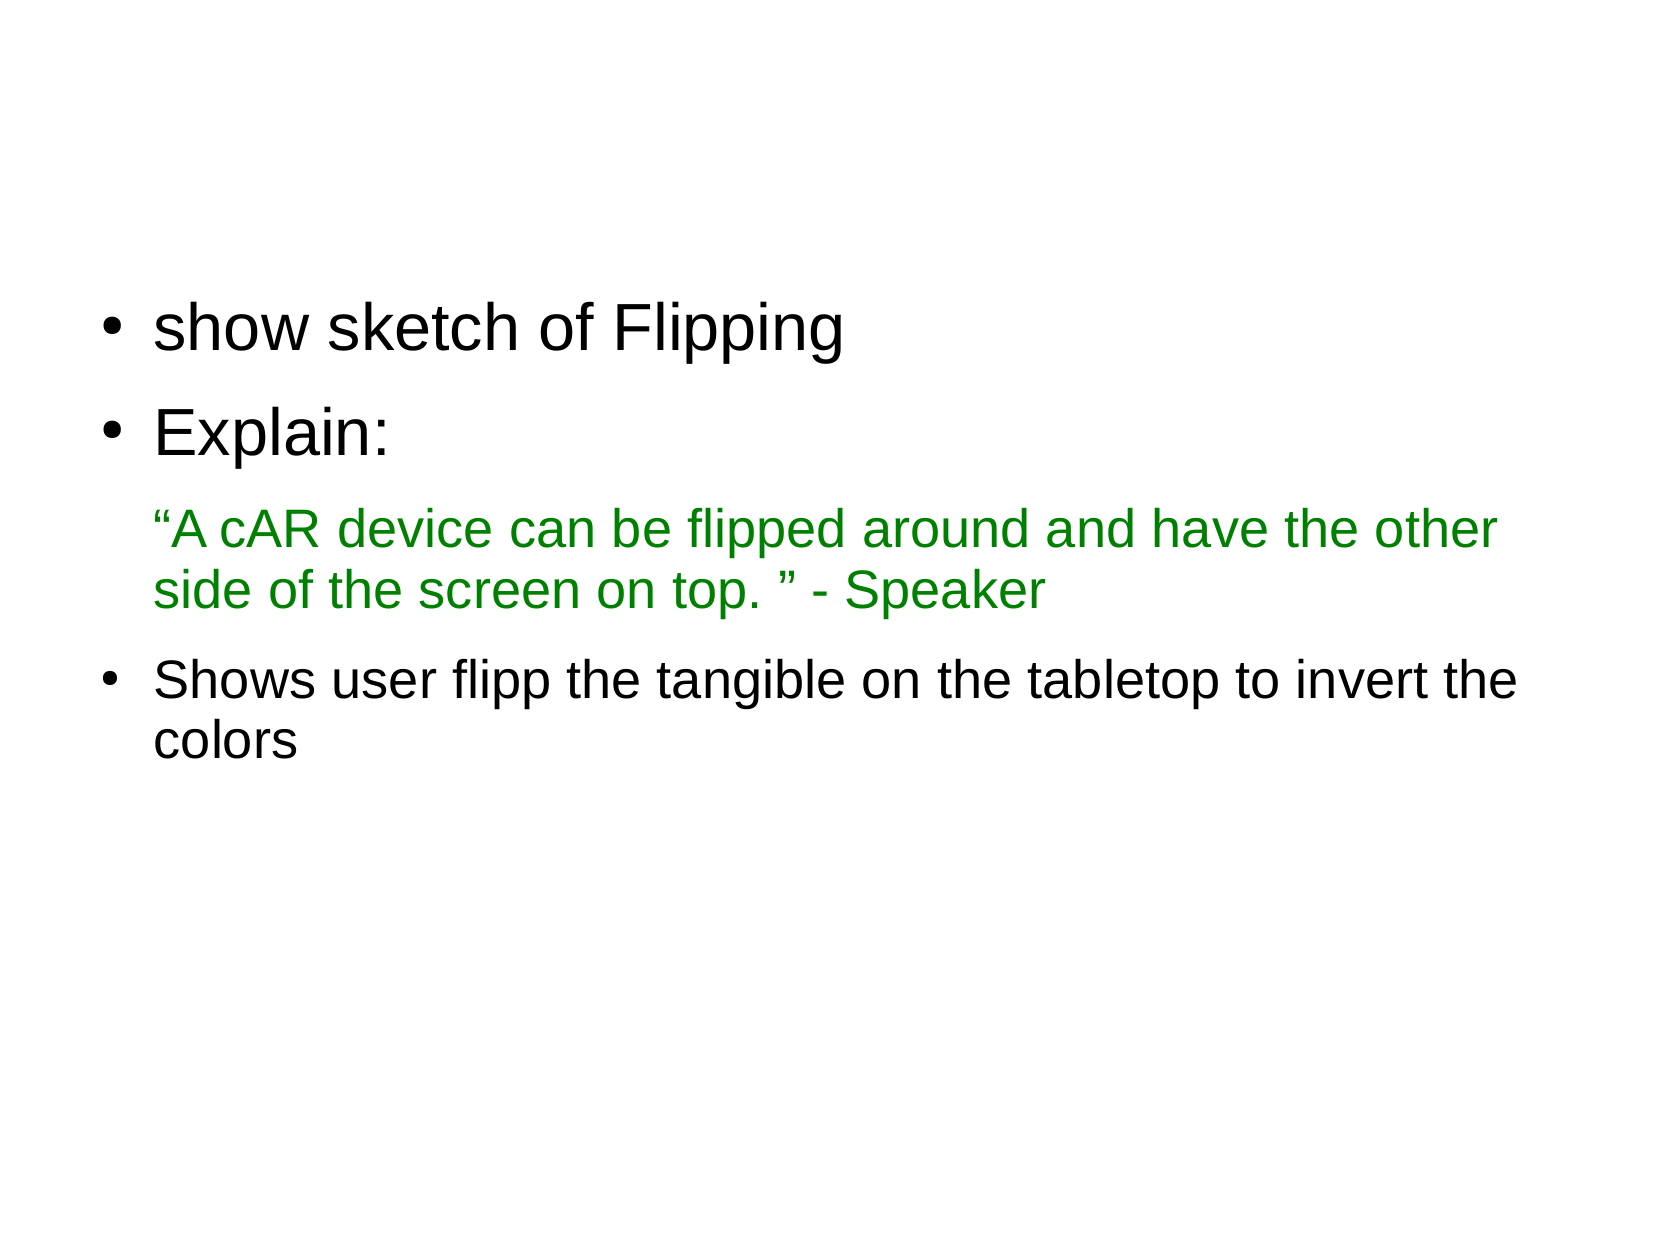

# show sketch of Flipping
Explain:
“A cAR device can be flipped around and have the other side of the screen on top. ” - Speaker
Shows user flipp the tangible on the tabletop to invert the colors